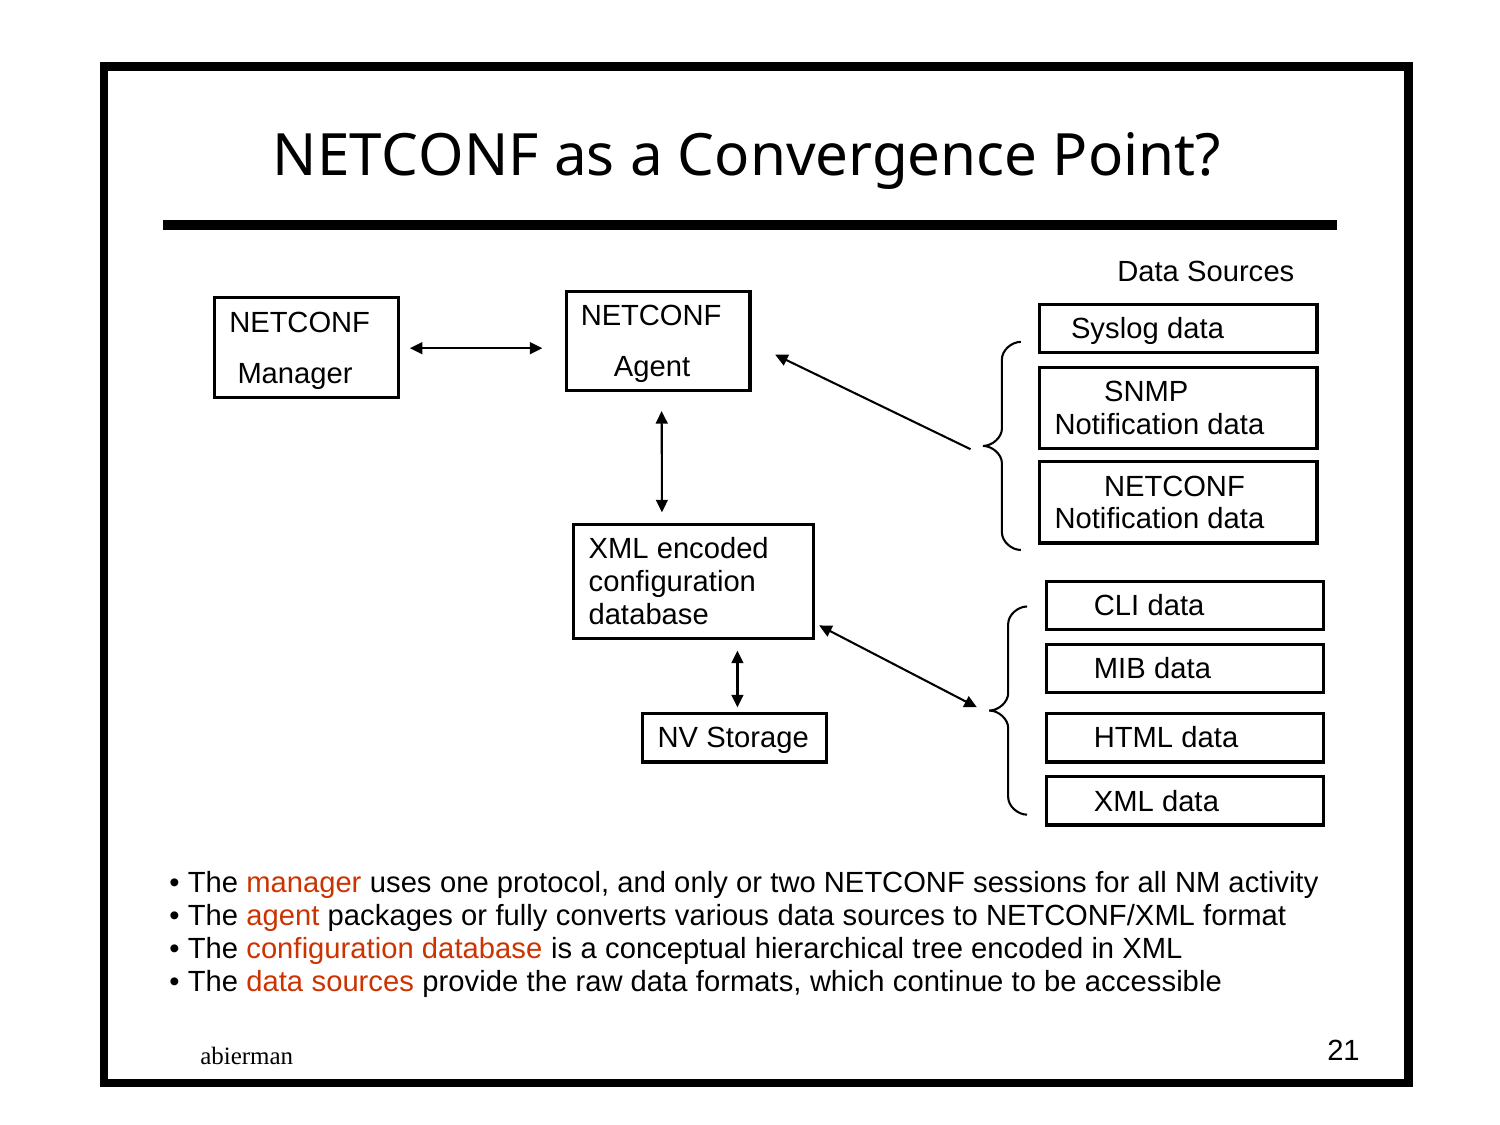

# NETCONF as a Convergence Point?
Data Sources
NETCONF
 Agent
NETCONF
 Manager
 Syslog data
 SNMP Notification data
 NETCONF Notification data
XML encoded configuration database
 CLI data
 MIB data
NV Storage
 HTML data
 XML data
 The manager uses one protocol, and only or two NETCONF sessions for all NM activity
 The agent packages or fully converts various data sources to NETCONF/XML format
 The configuration database is a conceptual hierarchical tree encoded in XML
 The data sources provide the raw data formats, which continue to be accessible
21